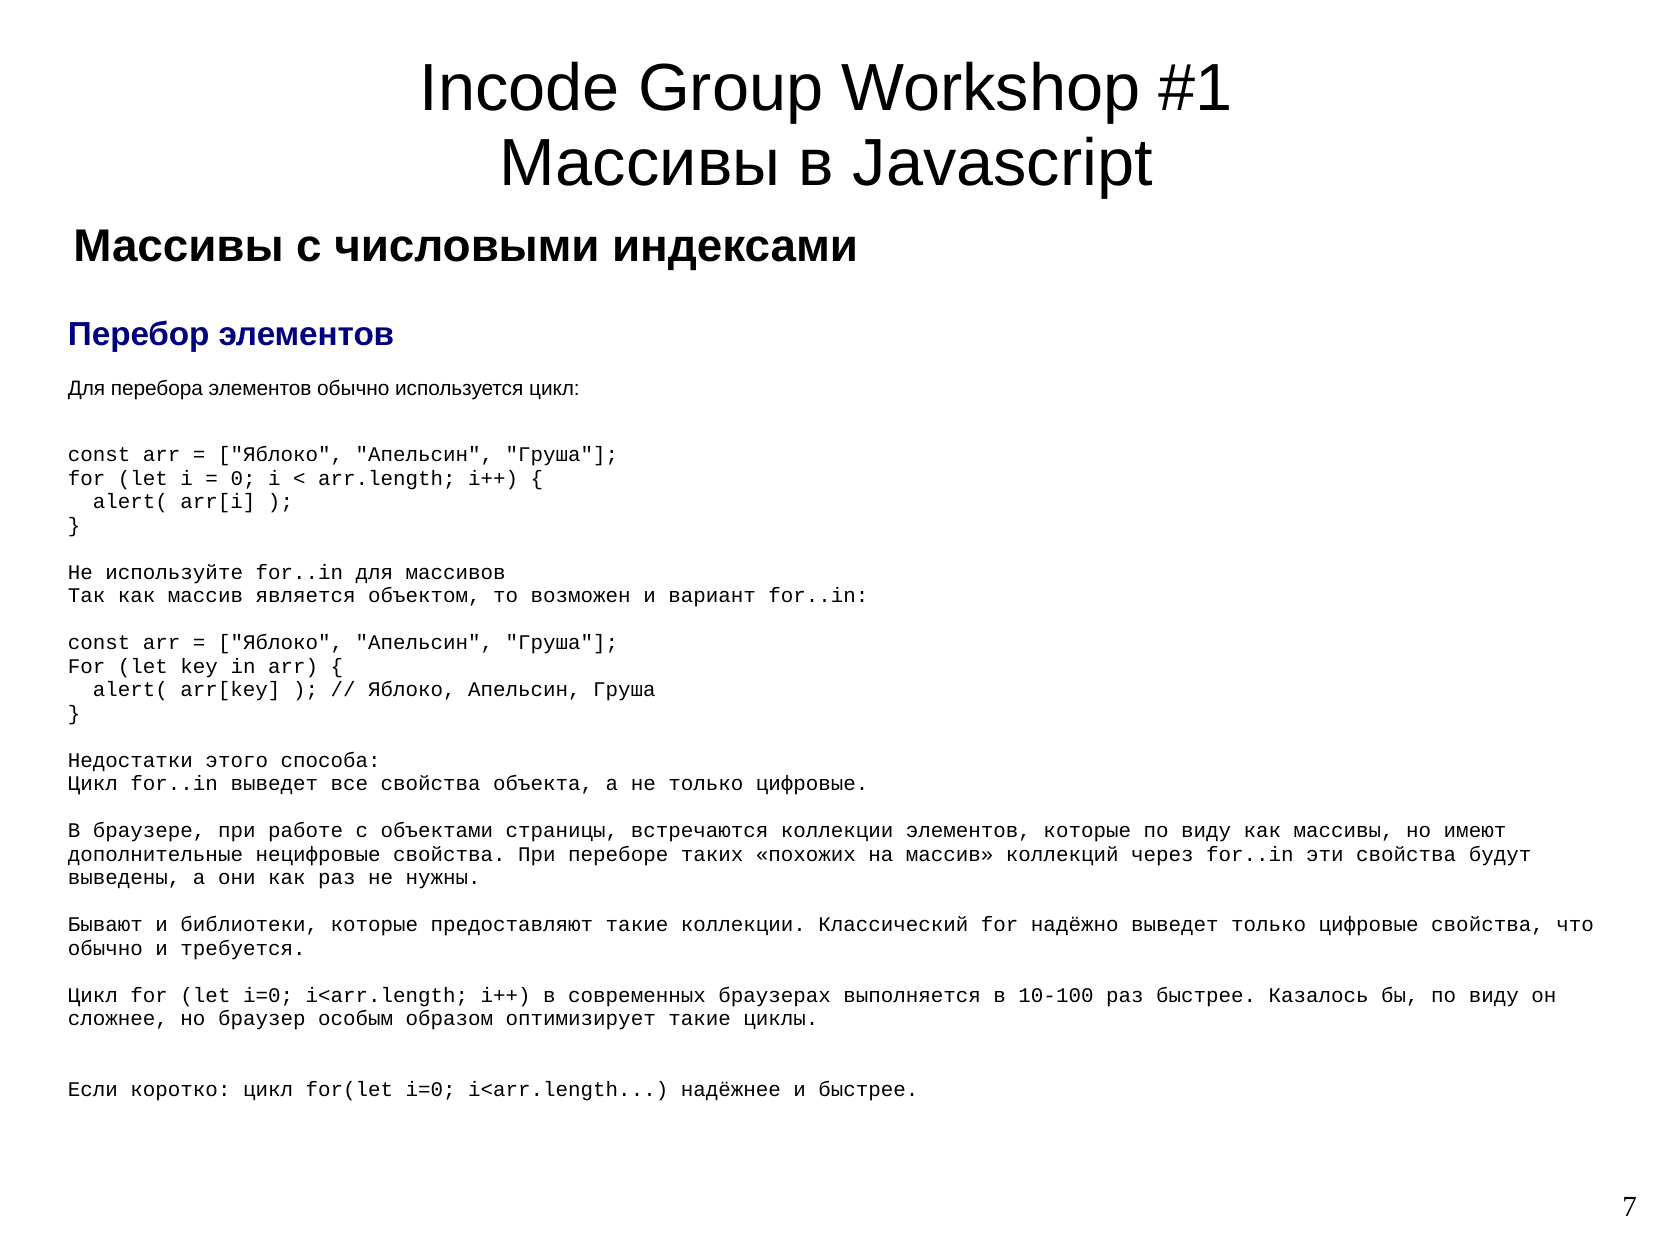

# Incode Group Workshop #1 Массивы в Javascript
Массивы с числовыми индексами
Перебор элементов
Для перебора элементов обычно используется цикл:
const arr = ["Яблоко", "Апельсин", "Груша"];
for (let i = 0; i < arr.length; i++) {
 alert( arr[i] );
}
Не используйте for..in для массивов
Так как массив является объектом, то возможен и вариант for..in:
const arr = ["Яблоко", "Апельсин", "Груша"];
For (let key in arr) {
 alert( arr[key] ); // Яблоко, Апельсин, Груша
}
Недостатки этого способа:
Цикл for..in выведет все свойства объекта, а не только цифровые.
В браузере, при работе с объектами страницы, встречаются коллекции элементов, которые по виду как массивы, но имеют дополнительные нецифровые свойства. При переборе таких «похожих на массив» коллекций через for..in эти свойства будут выведены, а они как раз не нужны.
Бывают и библиотеки, которые предоставляют такие коллекции. Классический for надёжно выведет только цифровые свойства, что обычно и требуется.
Цикл for (let i=0; i<arr.length; i++) в современных браузерах выполняется в 10-100 раз быстрее. Казалось бы, по виду он сложнее, но браузер особым образом оптимизирует такие циклы.
Если коротко: цикл for(let i=0; i<arr.length...) надёжнее и быстрее.
7